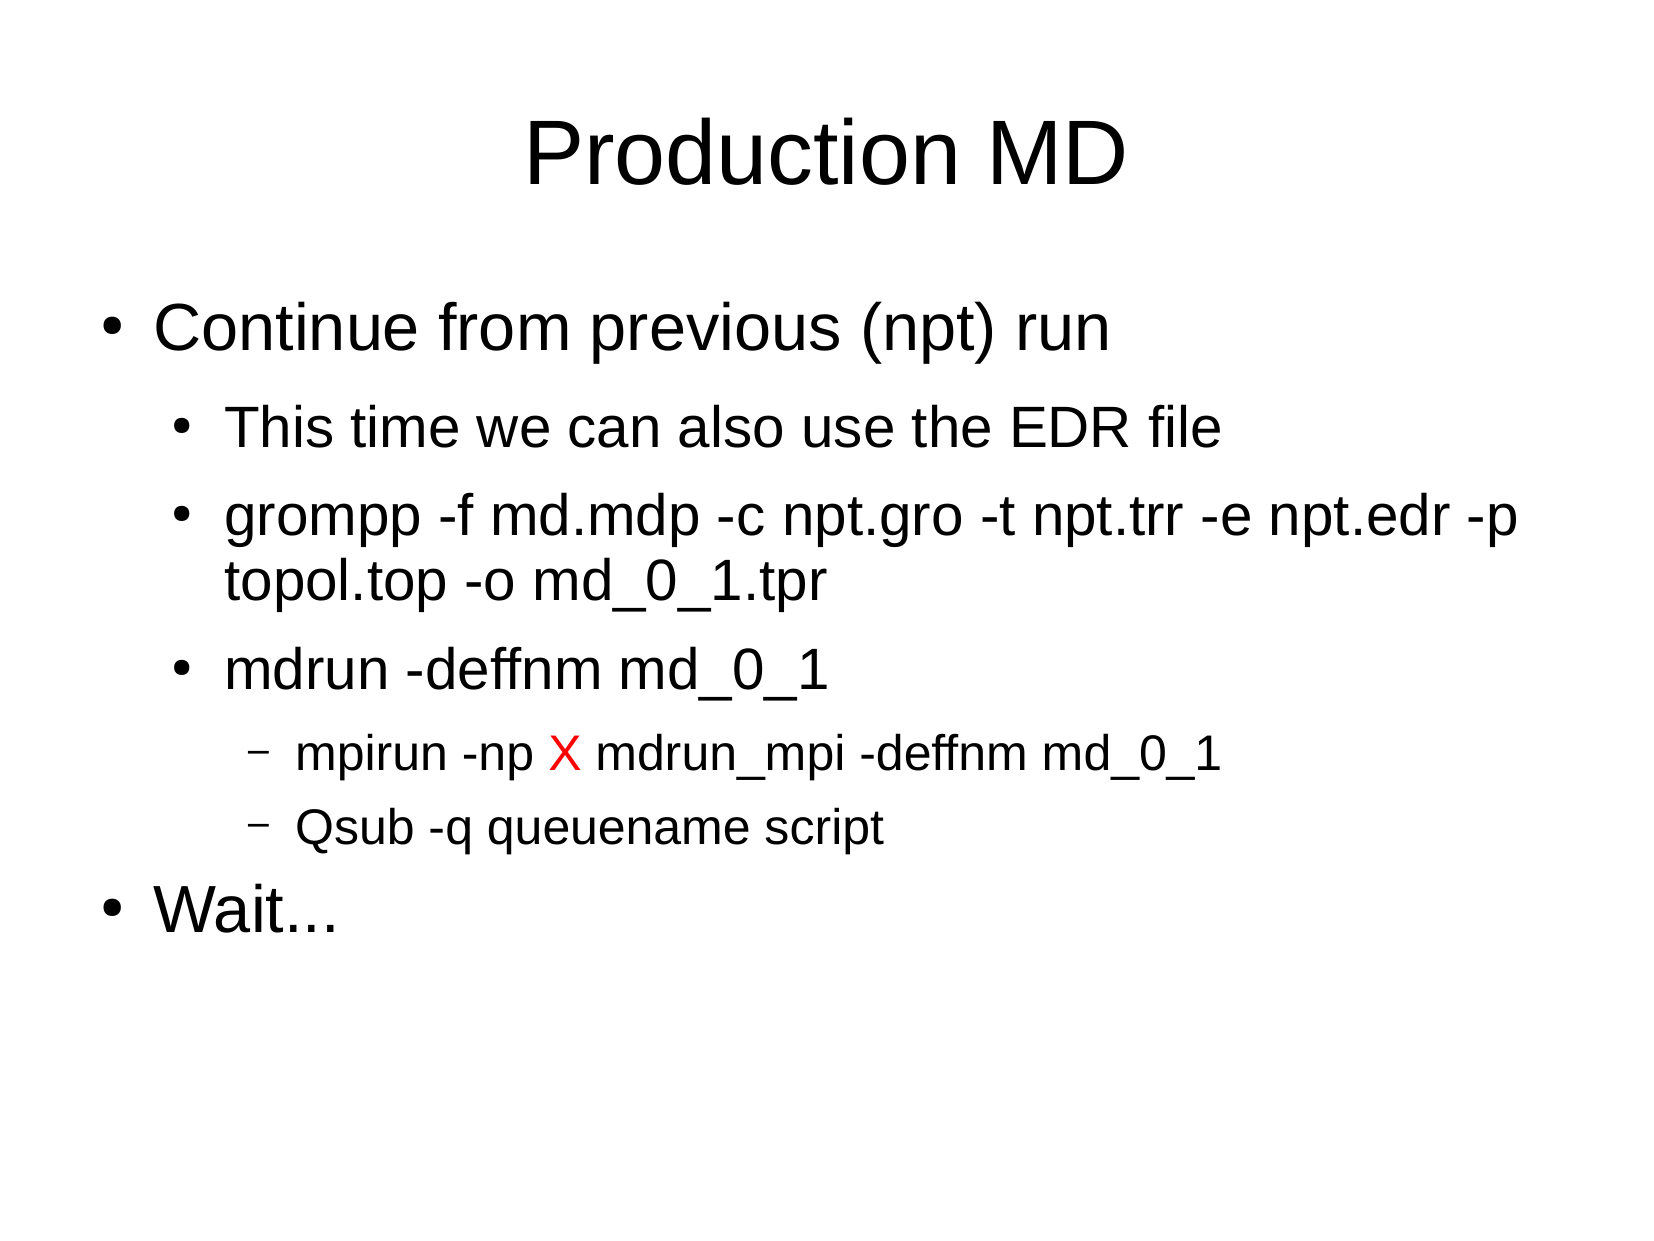

# Production MD
Continue from previous (npt) run
This time we can also use the EDR file
grompp -f md.mdp -c npt.gro -t npt.trr -e npt.edr -p topol.top -o md_0_1.tpr
mdrun -deffnm md_0_1
mpirun -np X mdrun_mpi -deffnm md_0_1
Qsub -q queuename script
Wait...